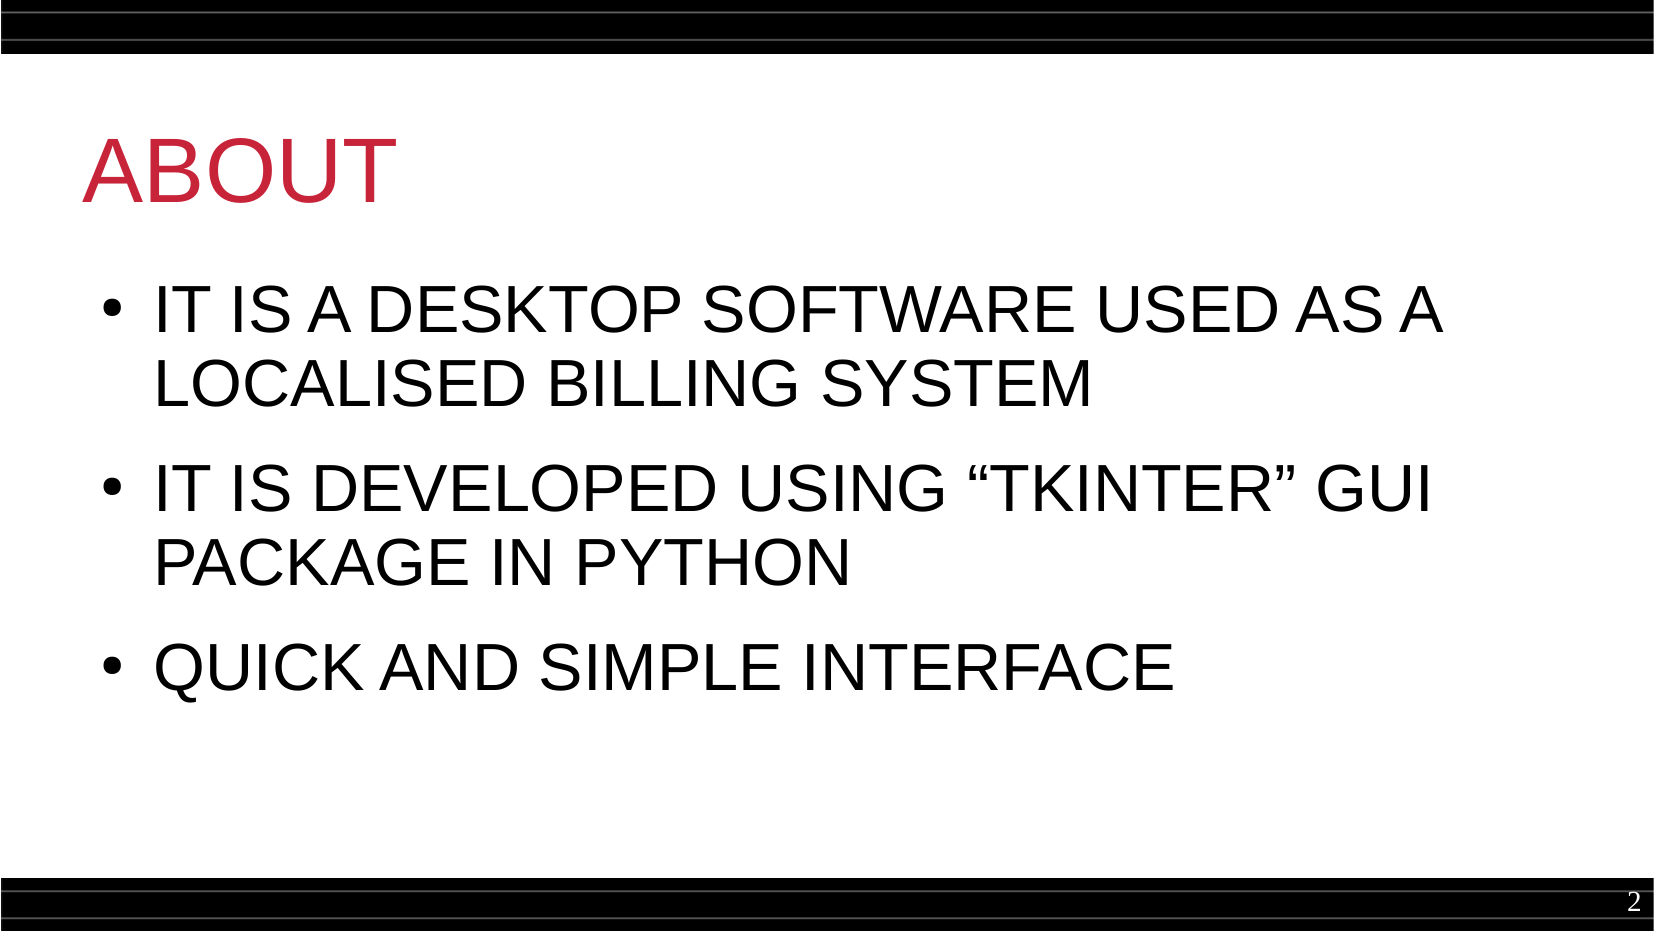

# ABOUT
IT IS A DESKTOP SOFTWARE USED AS A LOCALISED BILLING SYSTEM
IT IS DEVELOPED USING “TKINTER” GUI PACKAGE IN PYTHON
QUICK AND SIMPLE INTERFACE